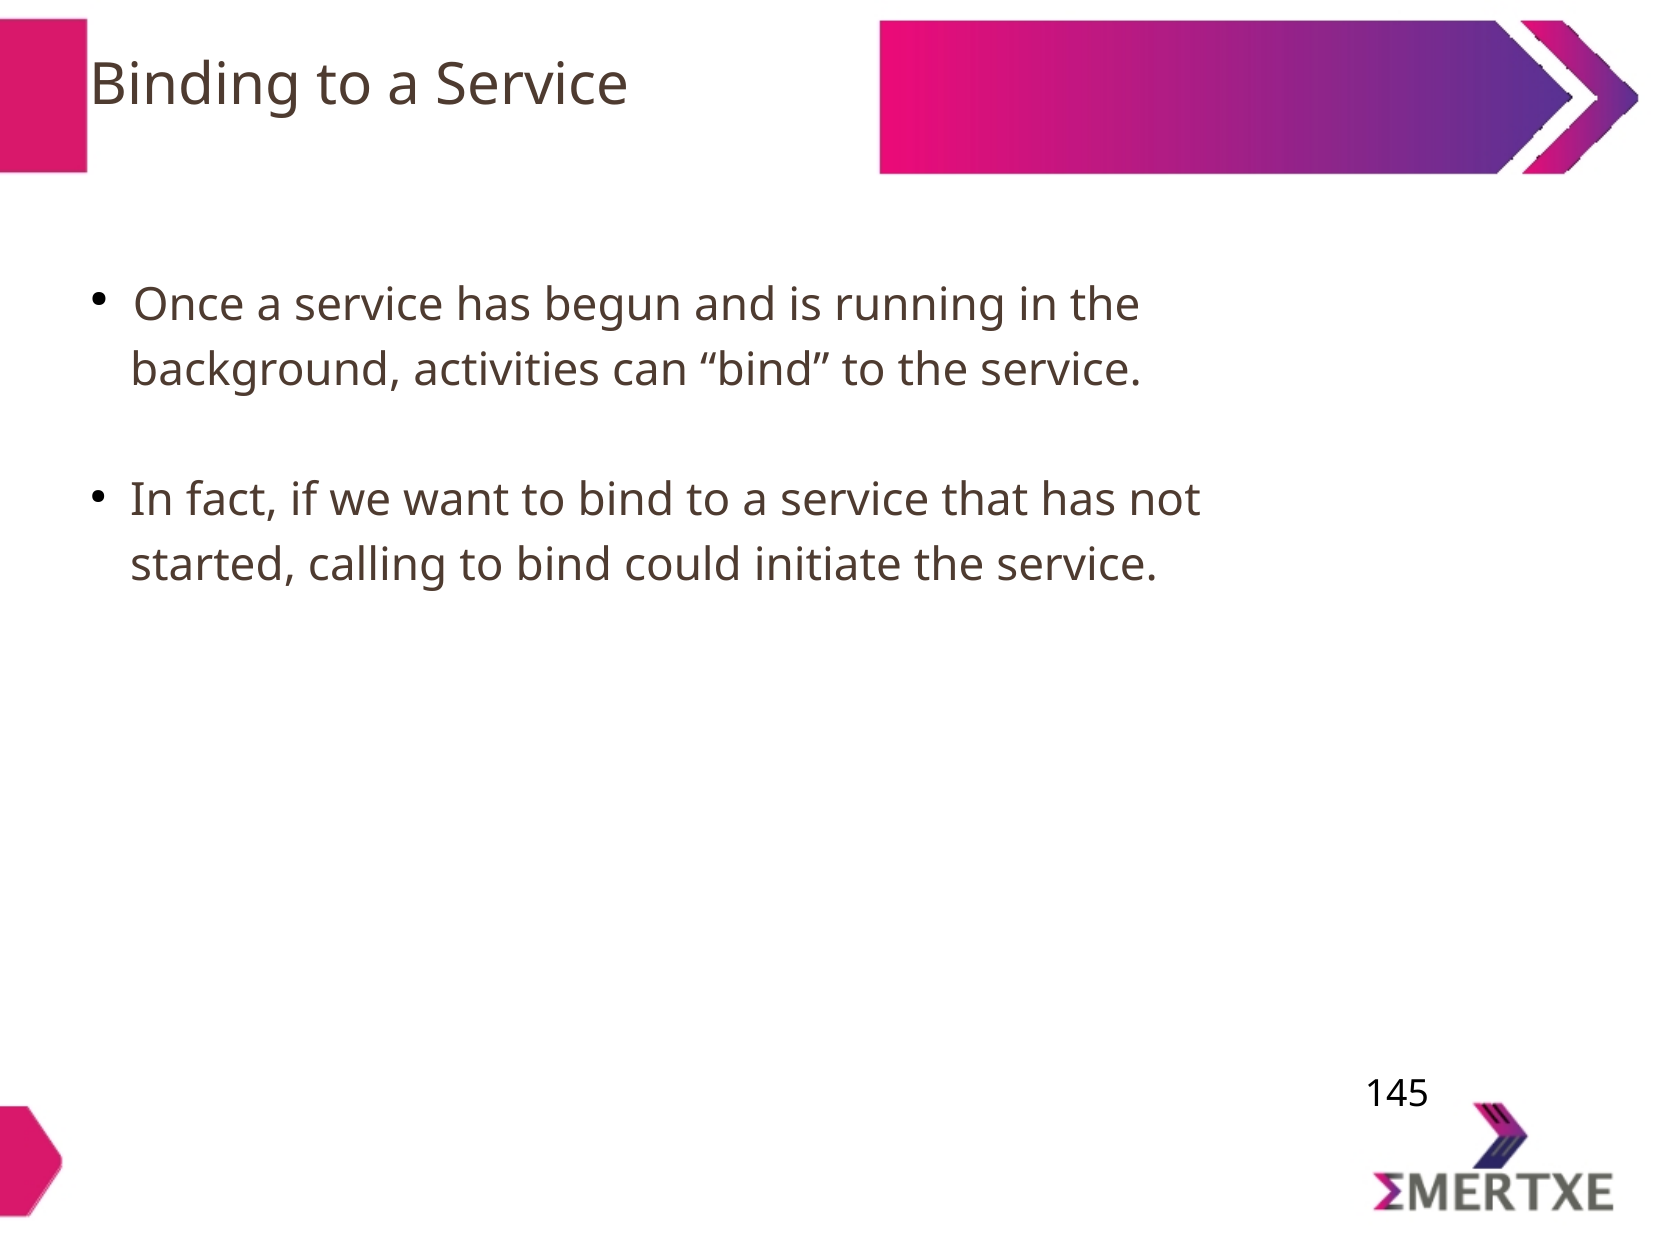

# Binding to a Service
 Once a service has begun and is running in the
 background, activities can “bind” to the service.
 In fact, if we want to bind to a service that has not
 started, calling to bind could initiate the service.